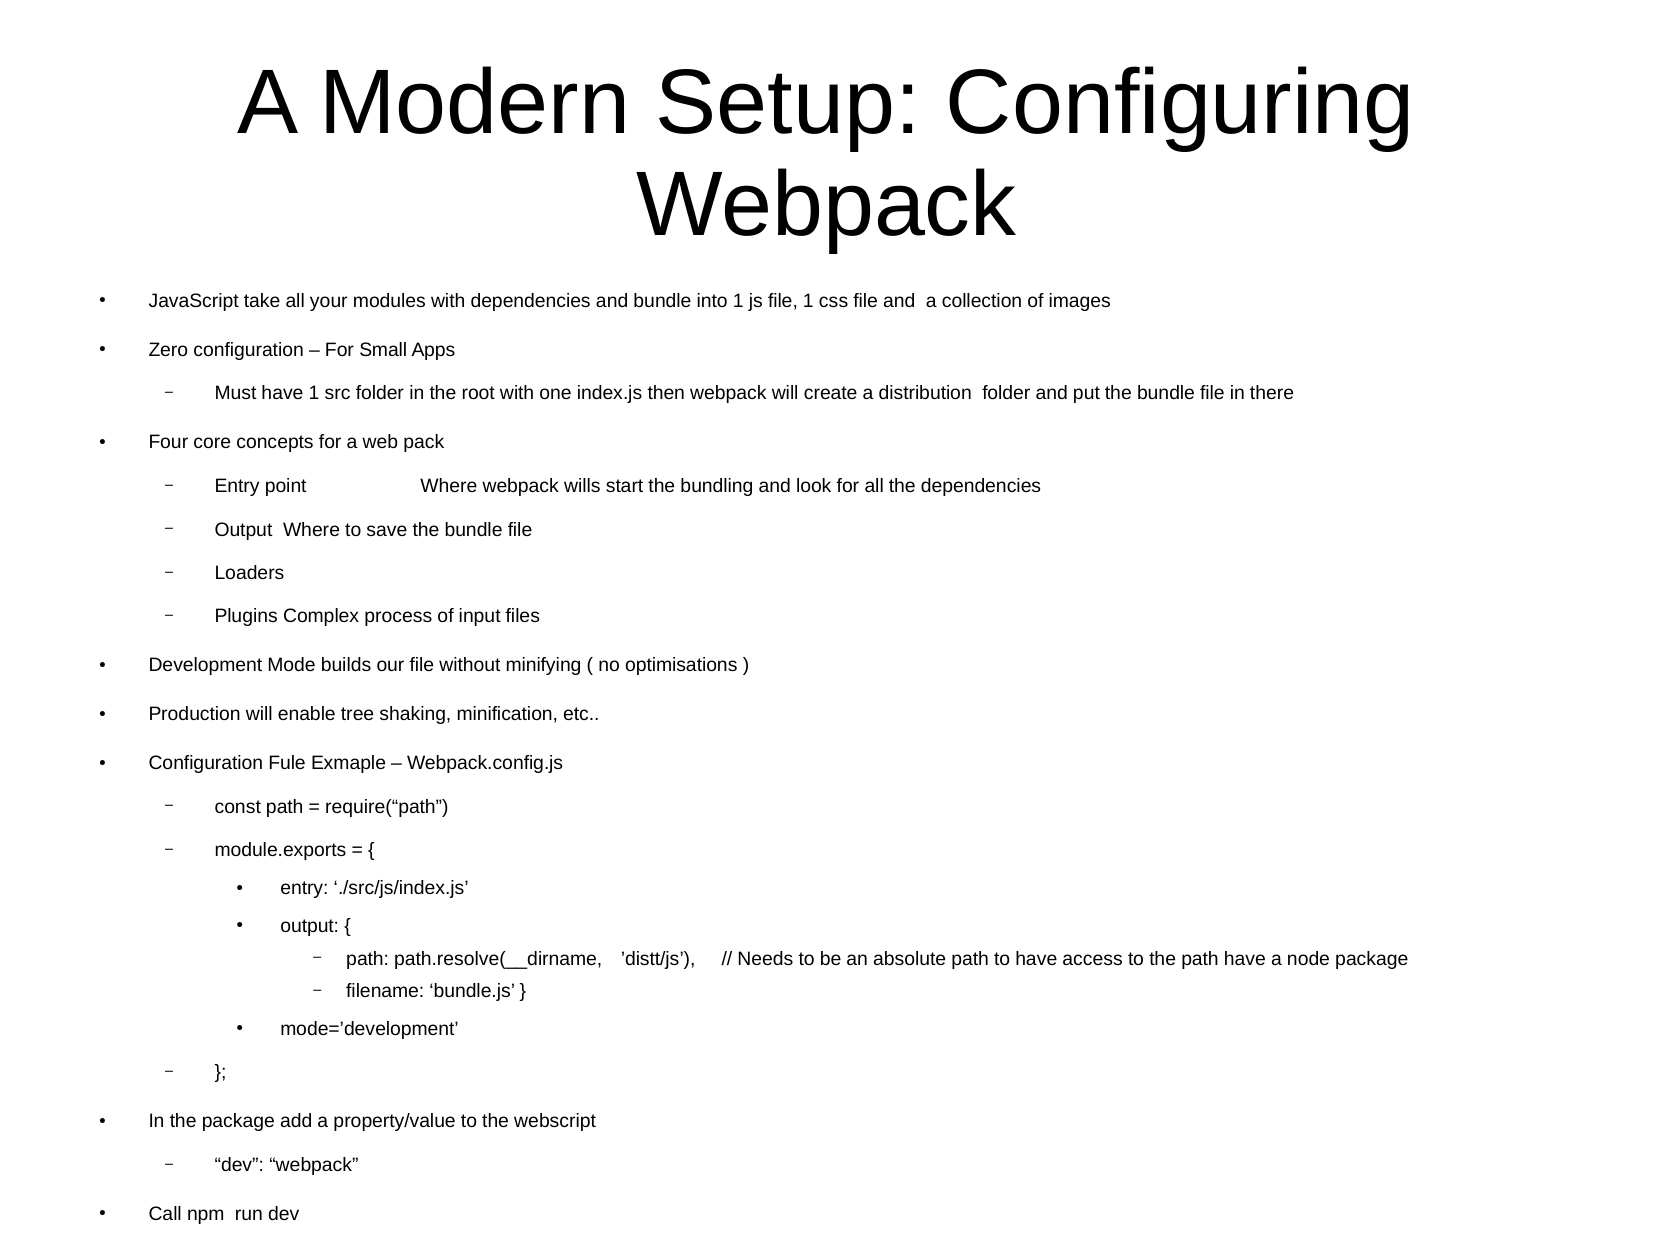

# A Modern Setup: Configuring Webpack
JavaScript take all your modules with dependencies and bundle into 1 js file, 1 css file and a collection of images
Zero configuration – For Small Apps
Must have 1 src folder in the root with one index.js then webpack will create a distribution folder and put the bundle file in there
Four core concepts for a web pack
Entry point			Where webpack wills start the bundling and look for all the dependencies
Output				Where to save the bundle file
Loaders
Plugins				Complex process of input files
Development Mode builds our file without minifying ( no optimisations )
Production will enable tree shaking, minification, etc..
Configuration Fule Exmaple – Webpack.config.js
const path = require(“path”)
module.exports = {
entry: ‘./src/js/index.js’
output: {
path: path.resolve(__dirname, 	’distt/js’), // Needs to be an absolute path to have access to the path have a node package
filename: ‘bundle.js’ }
mode=’development’
};
In the package add a property/value to the webscript
“dev”: “webpack”
Call npm run dev